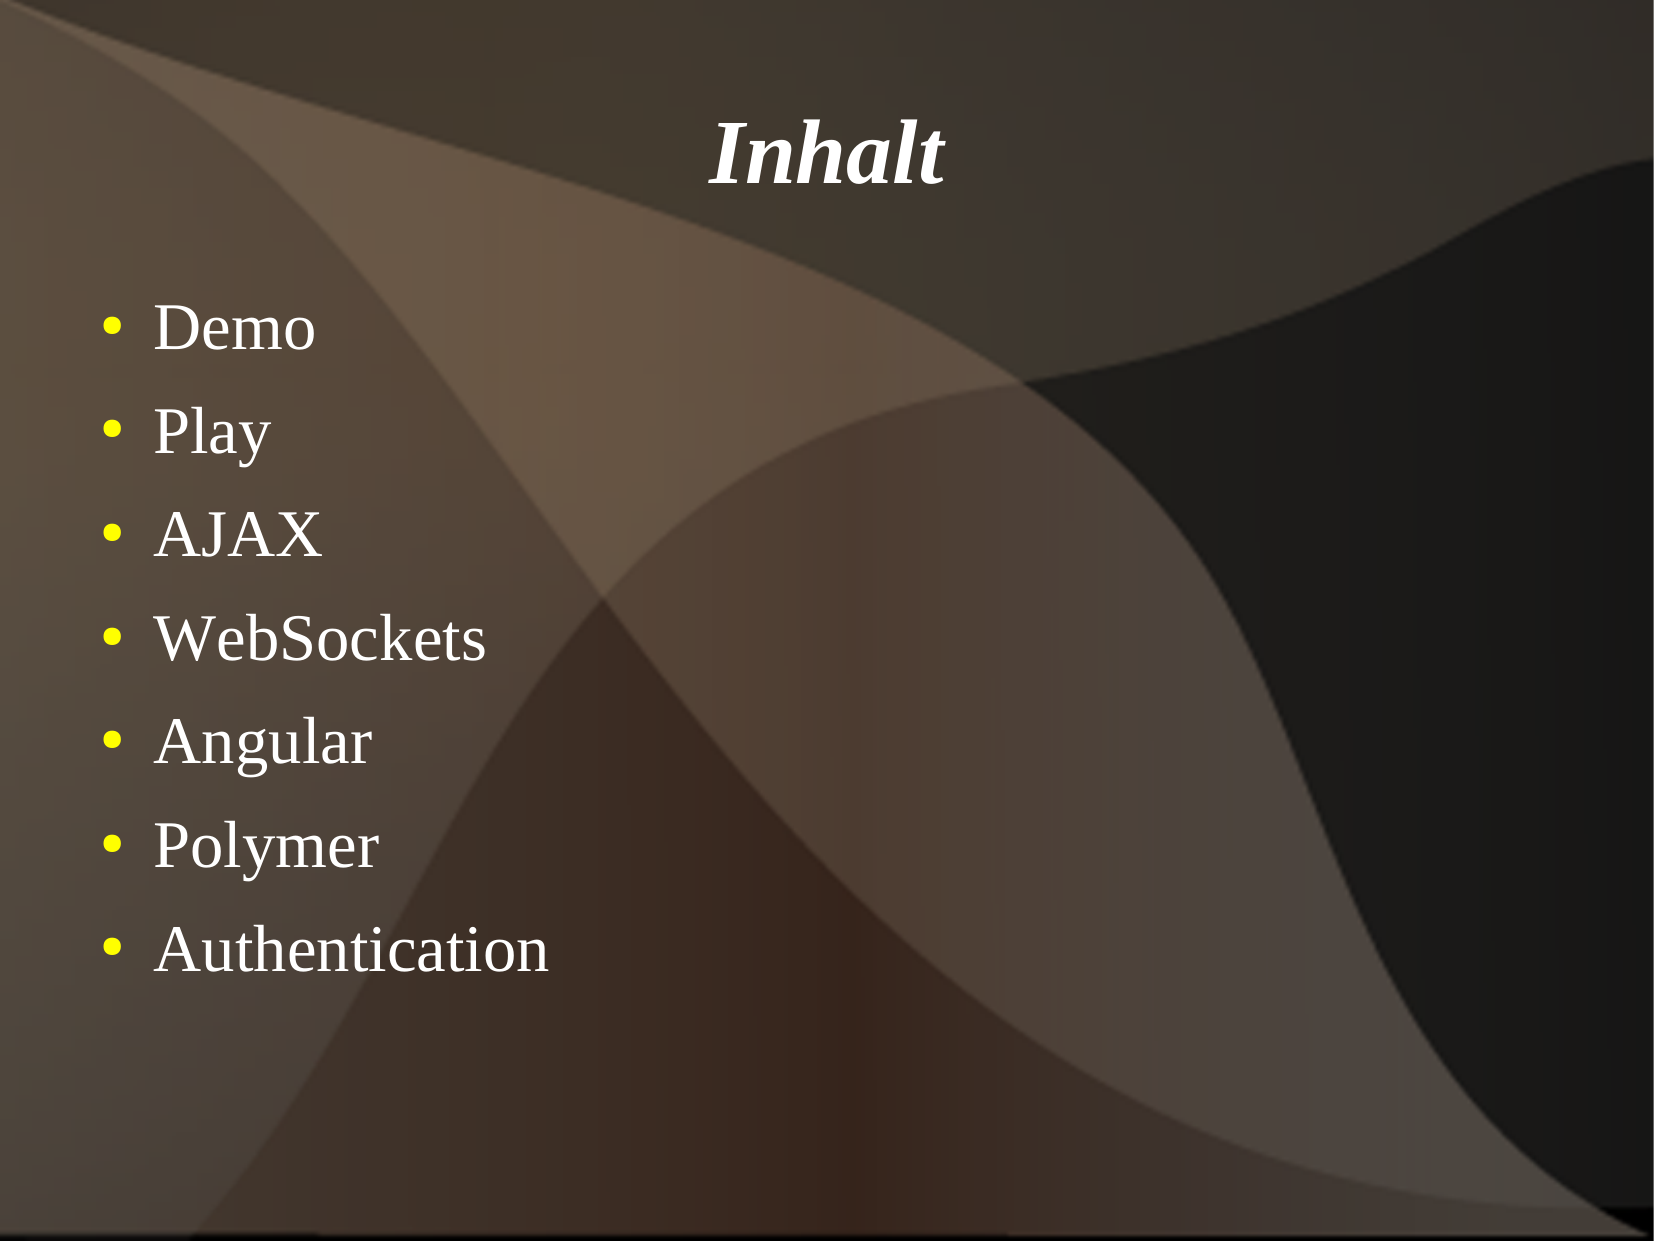

# Inhalt
Demo
Play
AJAX
WebSockets
Angular
Polymer
Authentication